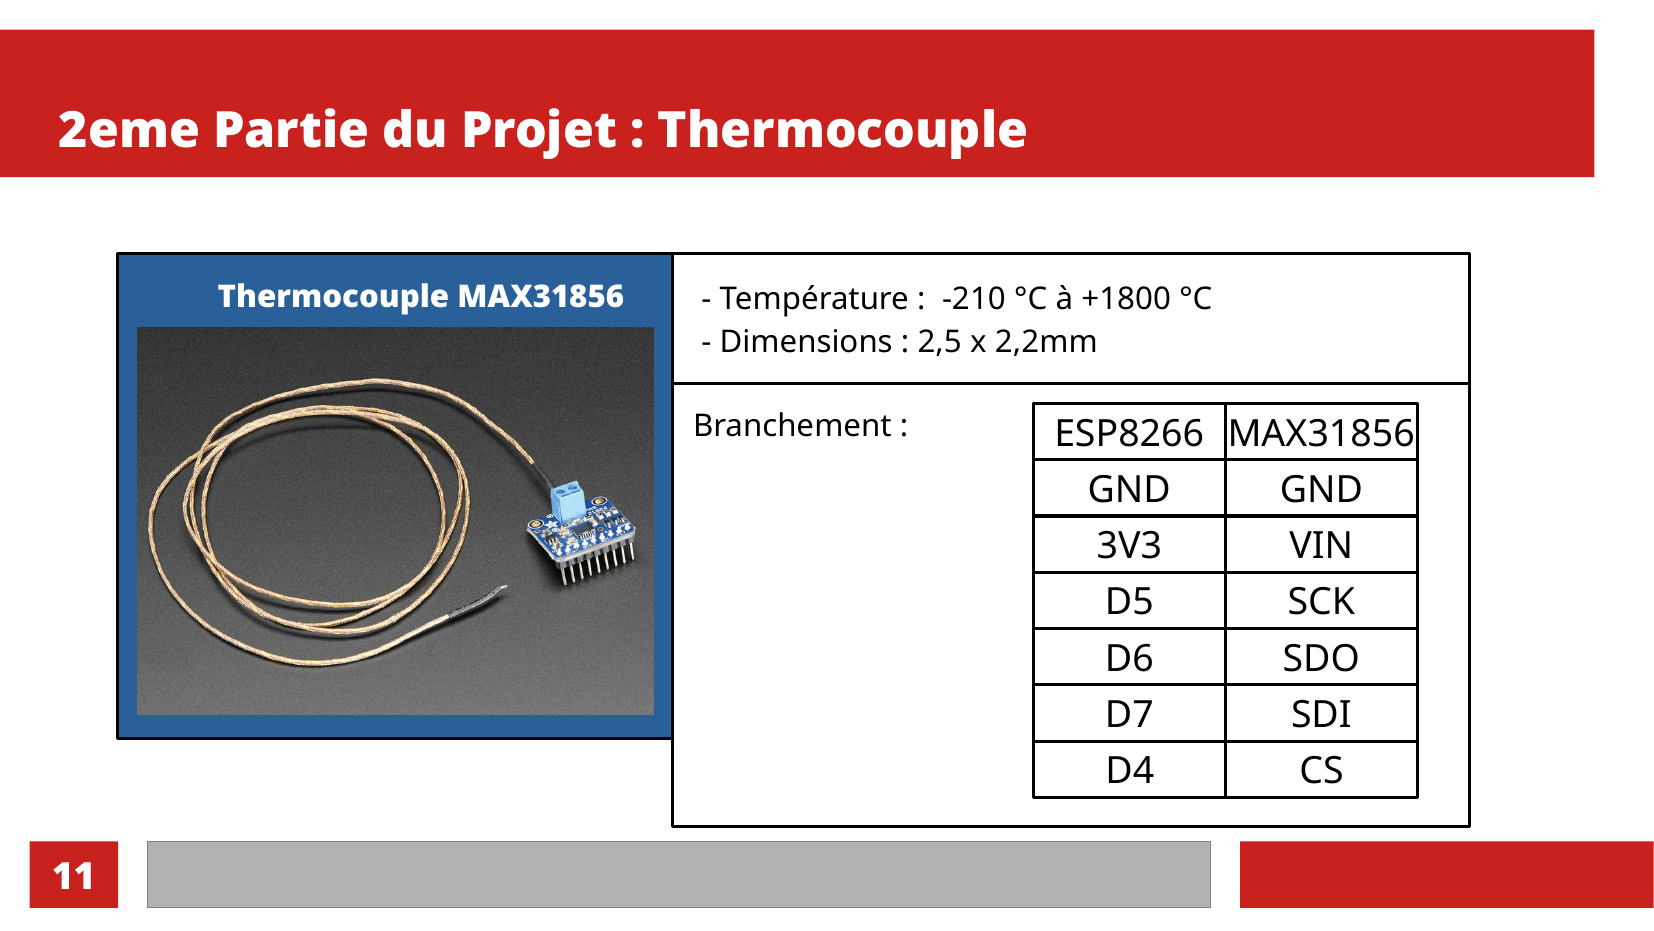

# 2eme Partie du Projet : Thermocouple
 - Température : -210 °C à +1800 °C
 - Dimensions : 2,5 x 2,2mm
Thermocouple MAX31856
Branchement :
ESP8266
MAX31856
GND
GND
3V3
VIN
D5
SCK
D6
SDO
D7
SDI
D4
CS
11